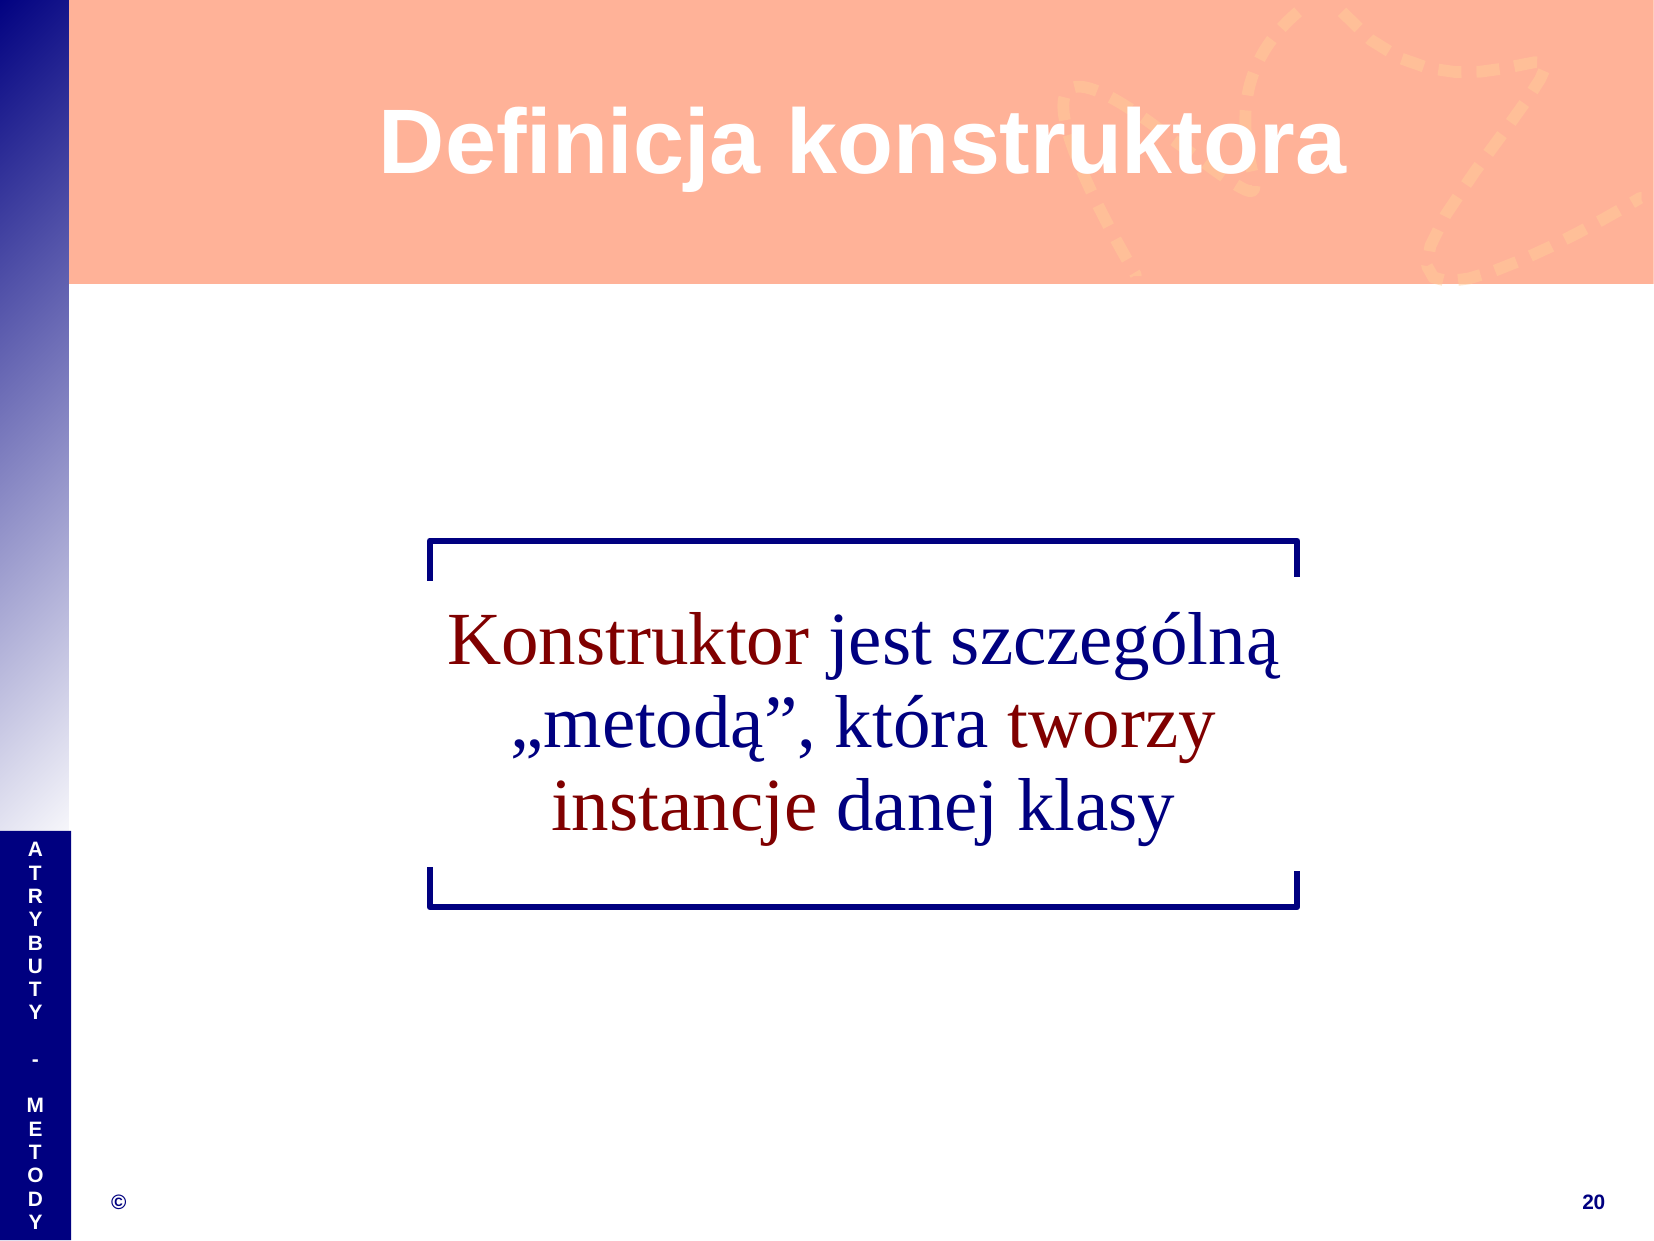

# Definicja konstruktora
Konstruktor jest szczególną „metodą”, która tworzy instancje danej klasy
A
T
R
Y
B
U
T
Y
-
M
E
T
O
D
Y